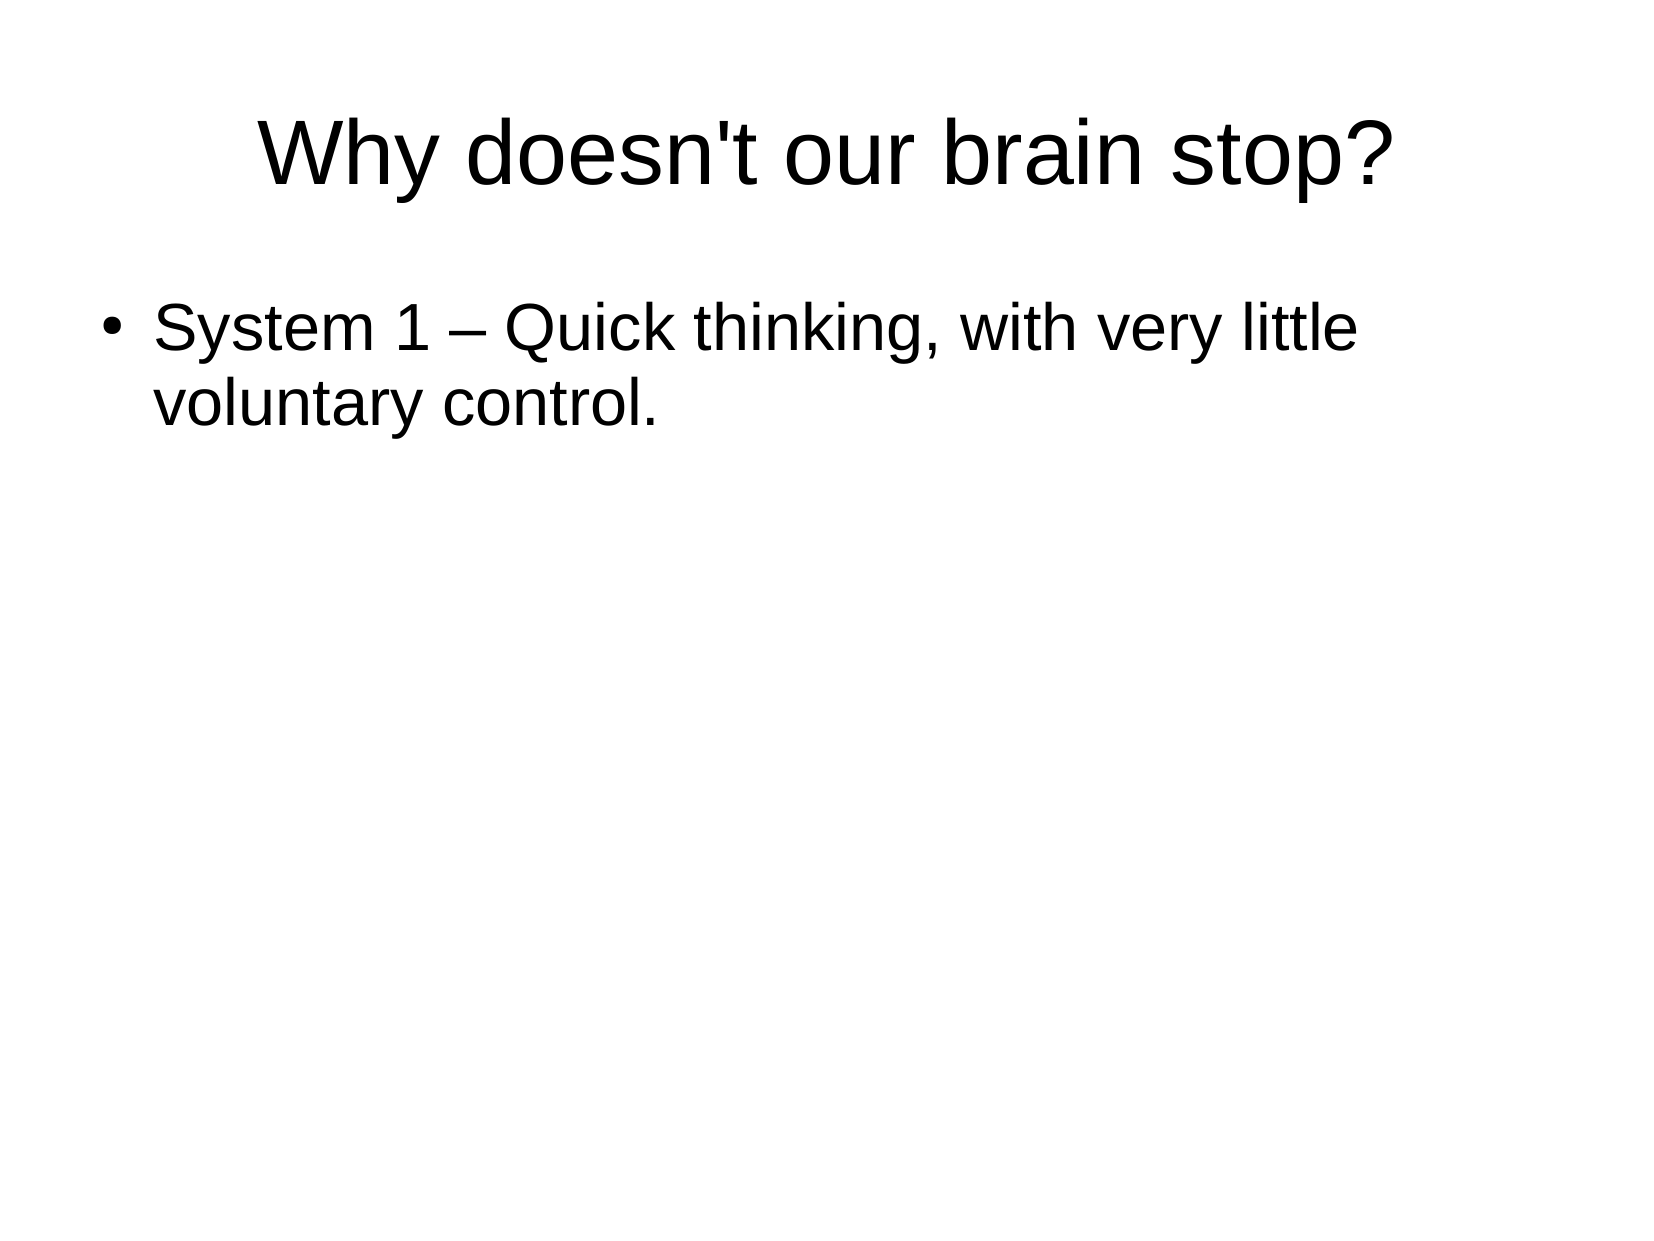

# Why doesn't our brain stop?
System 1 – Quick thinking, with very little voluntary control.